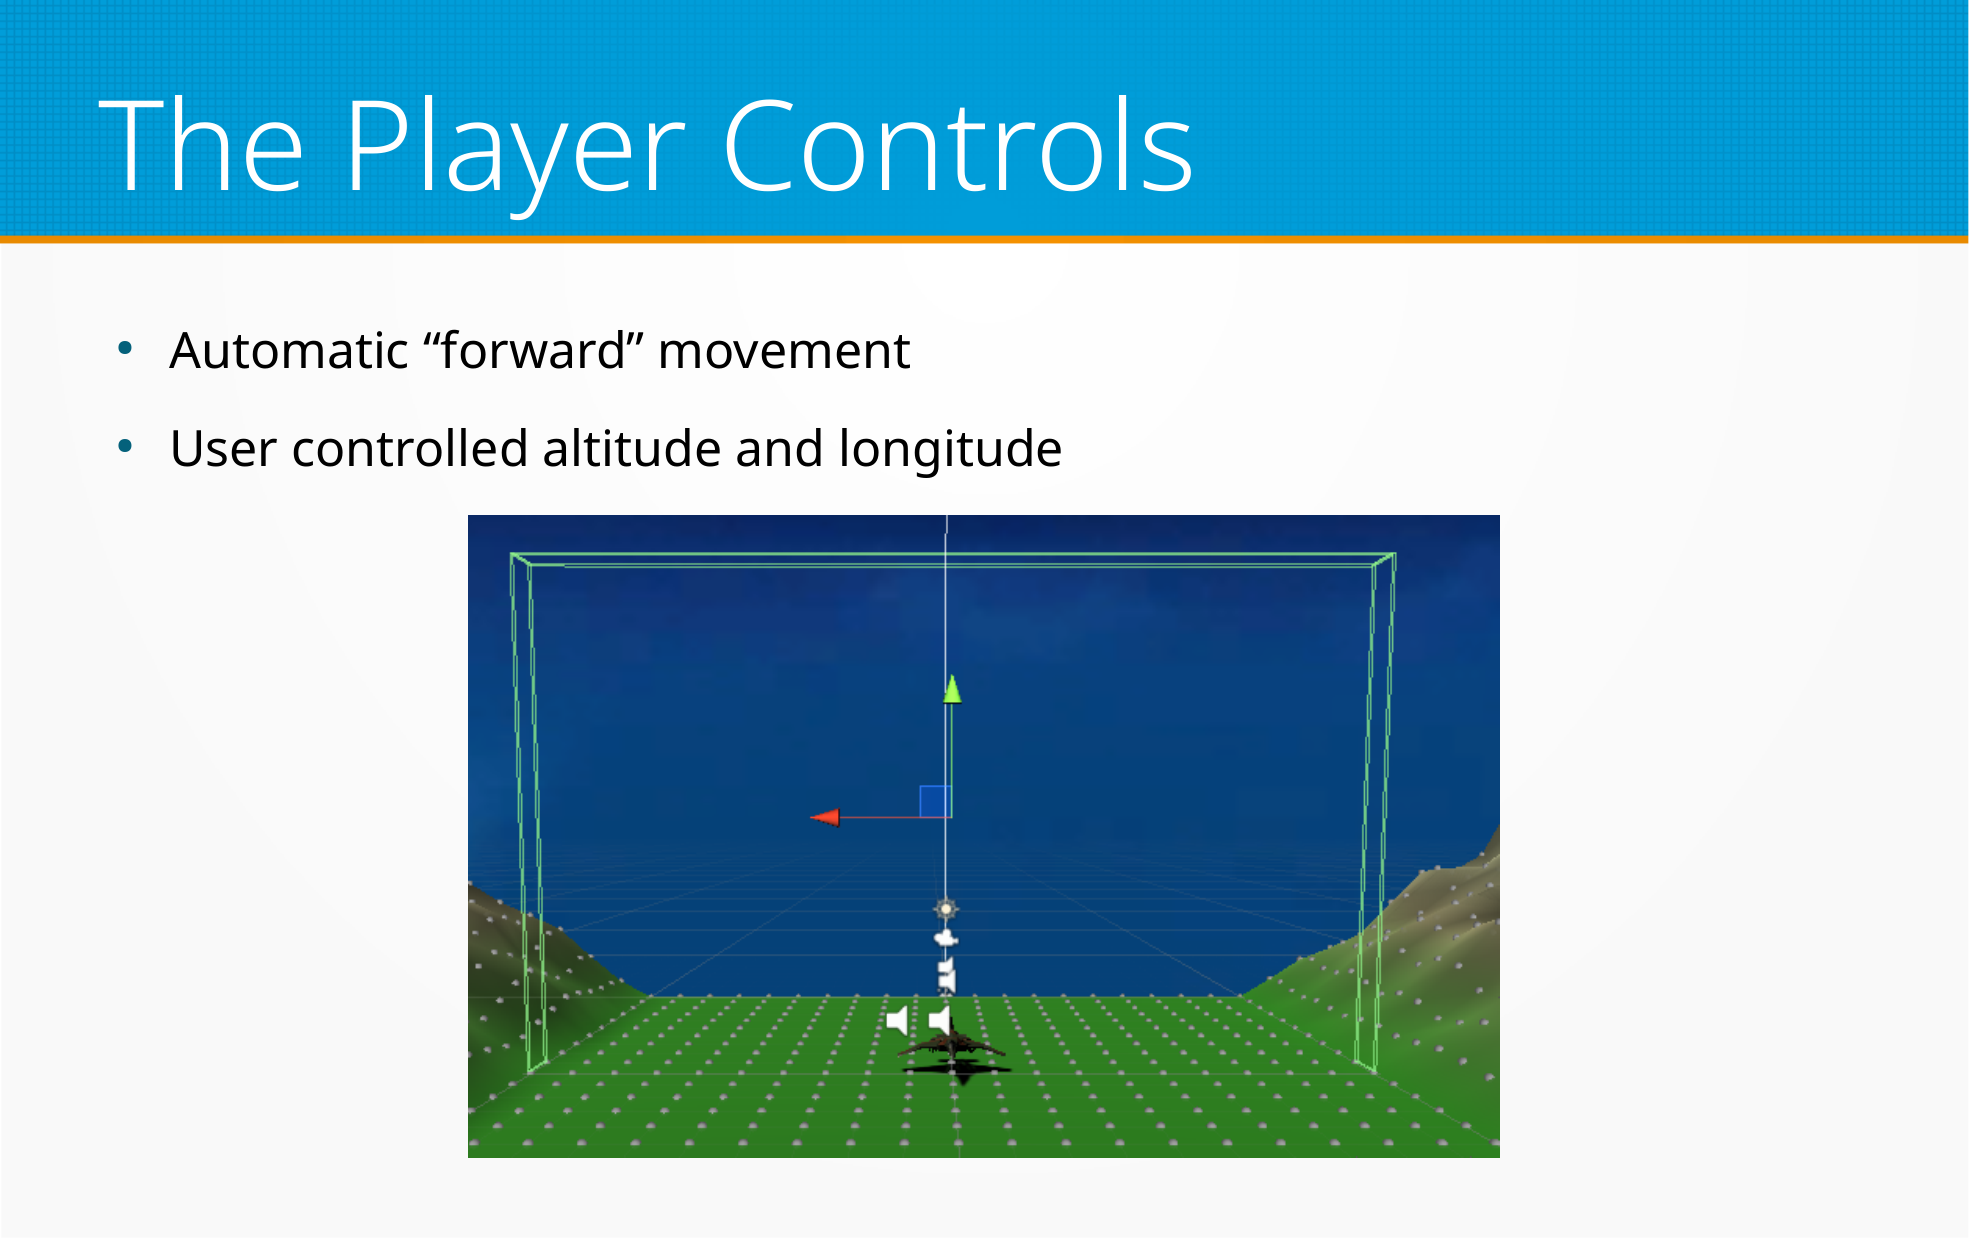

# The Player Controls
Automatic “forward” movement
User controlled altitude and longitude